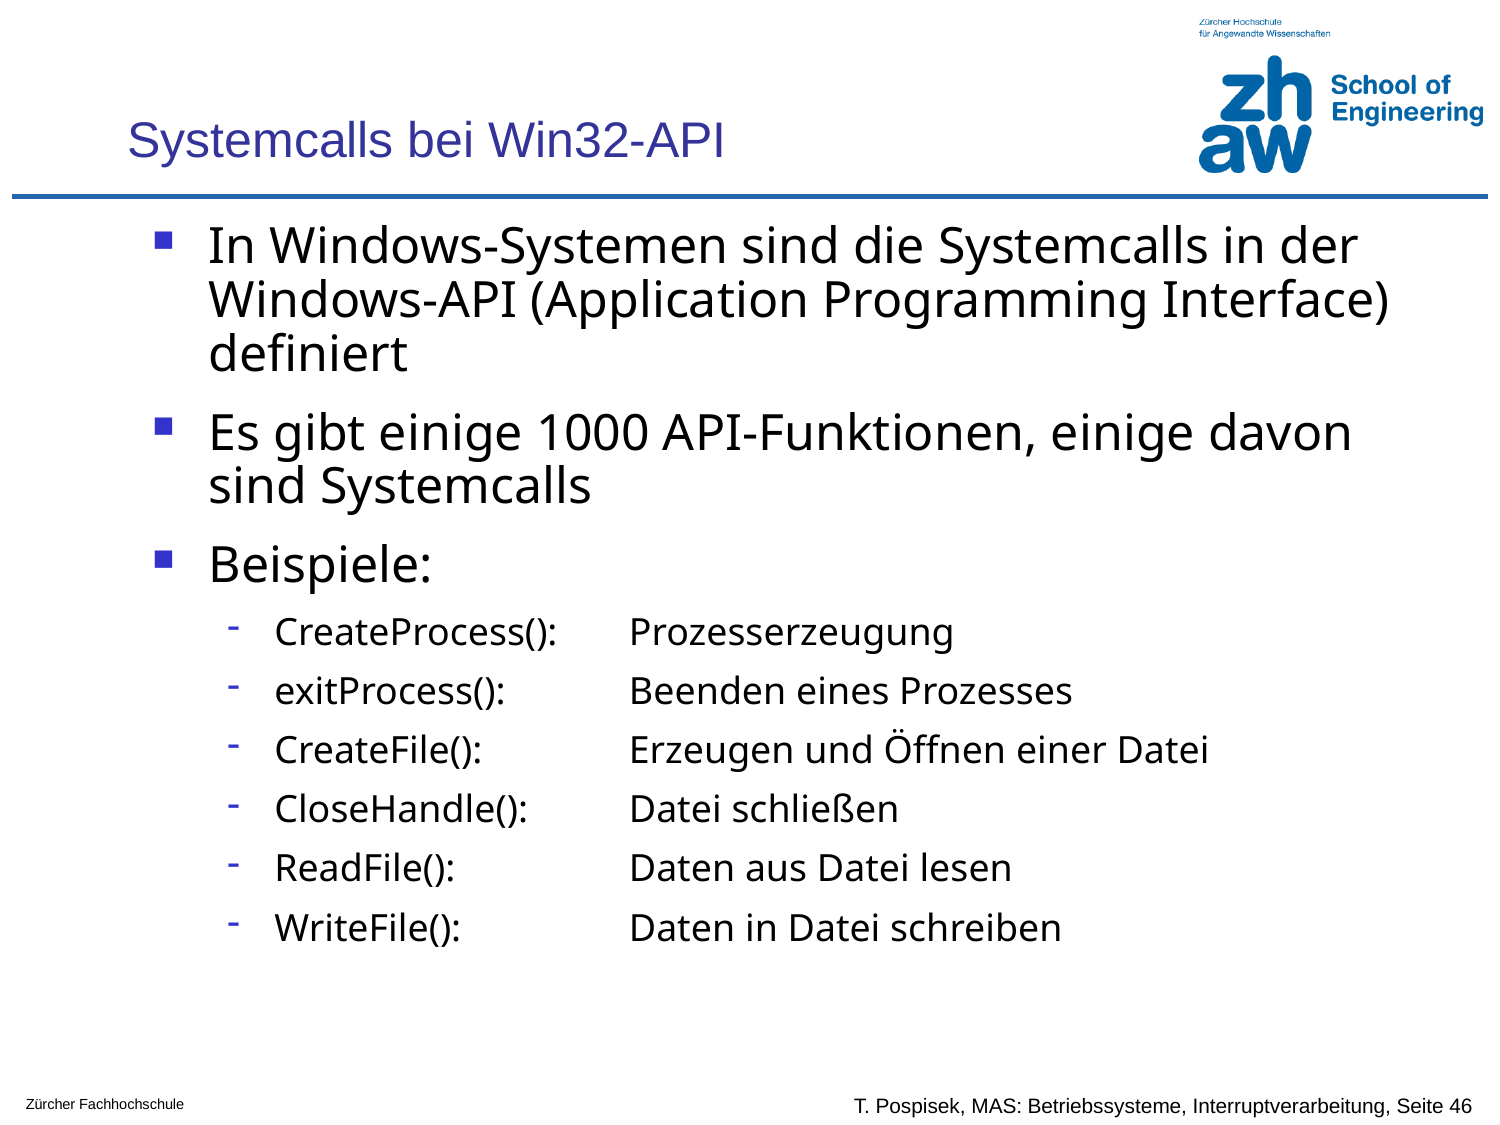

# Systemcalls bei Win32-API
In Windows-Systemen sind die Systemcalls in der Windows-API (Application Programming Interface) definiert
Es gibt einige 1000 API-Funktionen, einige davon sind Systemcalls
Beispiele:
CreateProcess():	Prozesserzeugung
exitProcess():	Beenden eines Prozesses
CreateFile():	Erzeugen und Öffnen einer Datei
CloseHandle():	Datei schließen
ReadFile():	Daten aus Datei lesen
WriteFile():	Daten in Datei schreiben